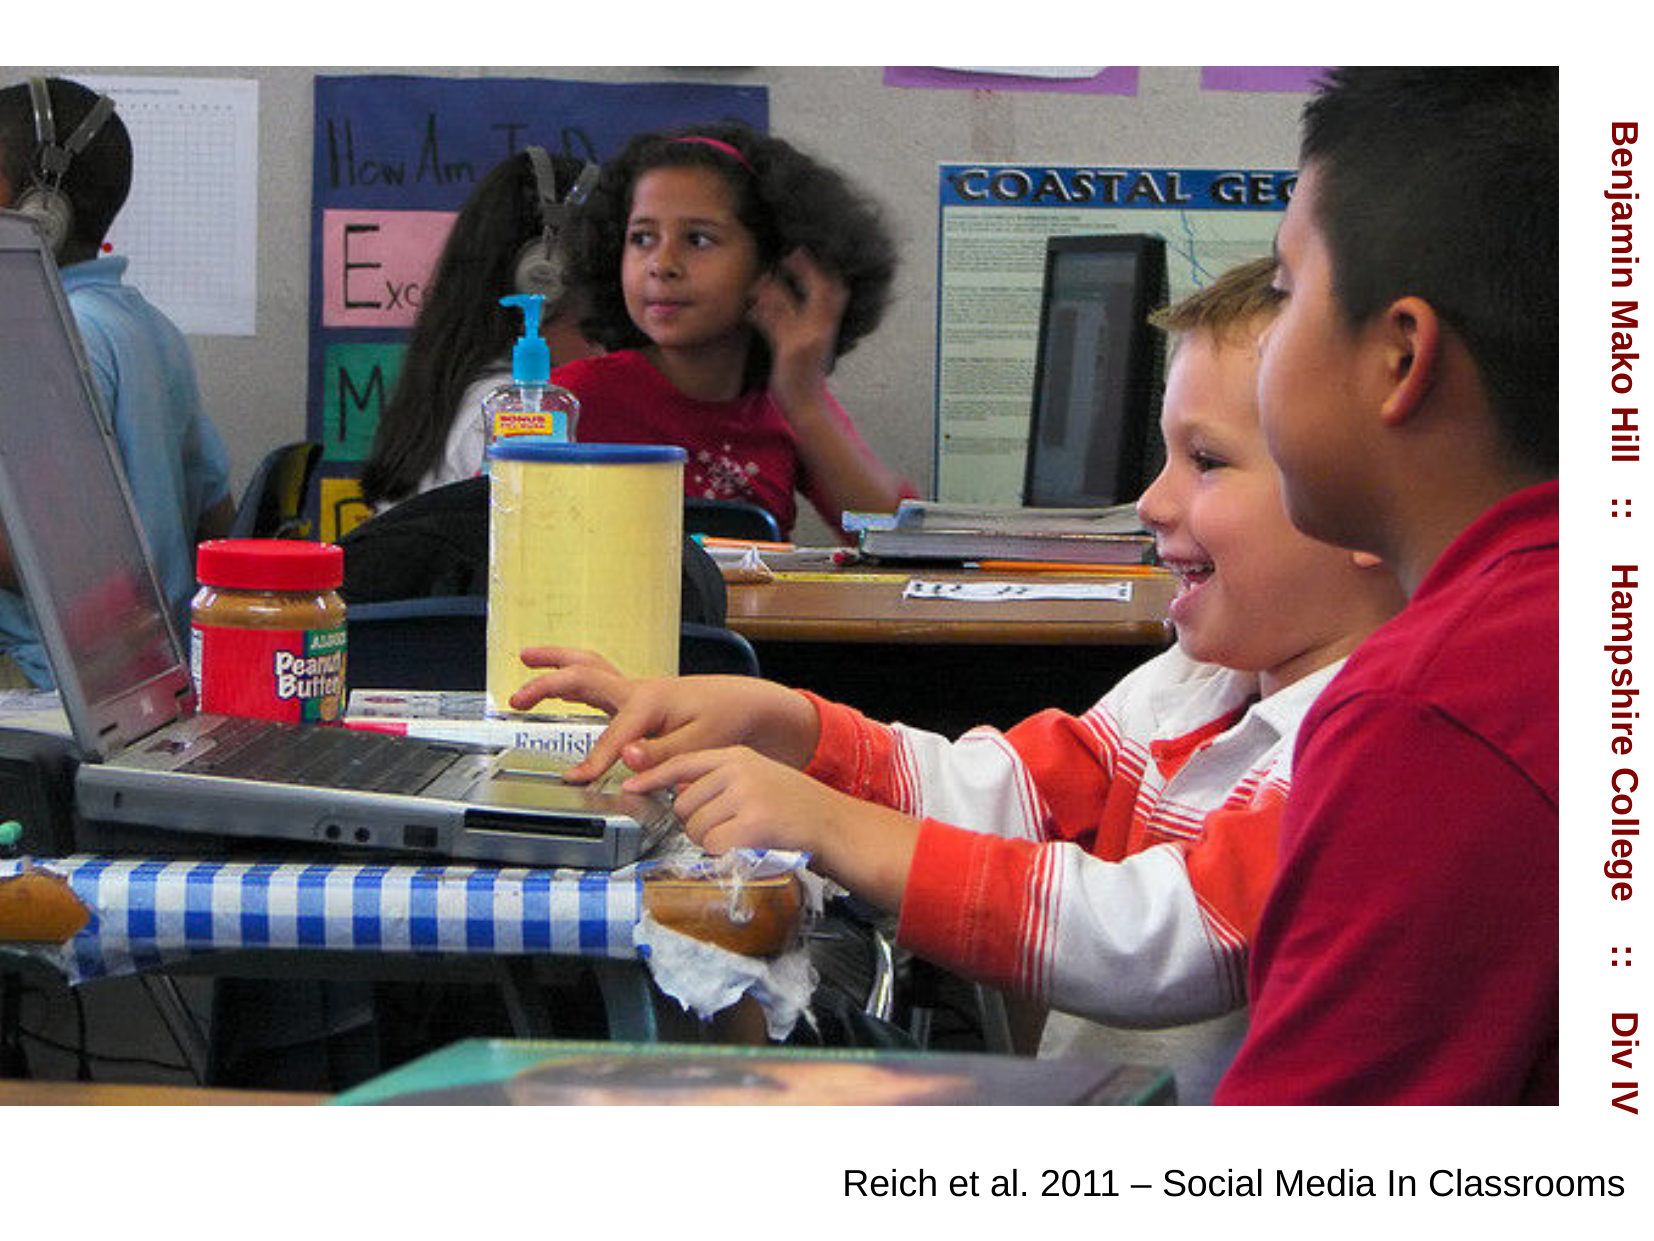

Reich et al. 2011 – Social Media In Classrooms